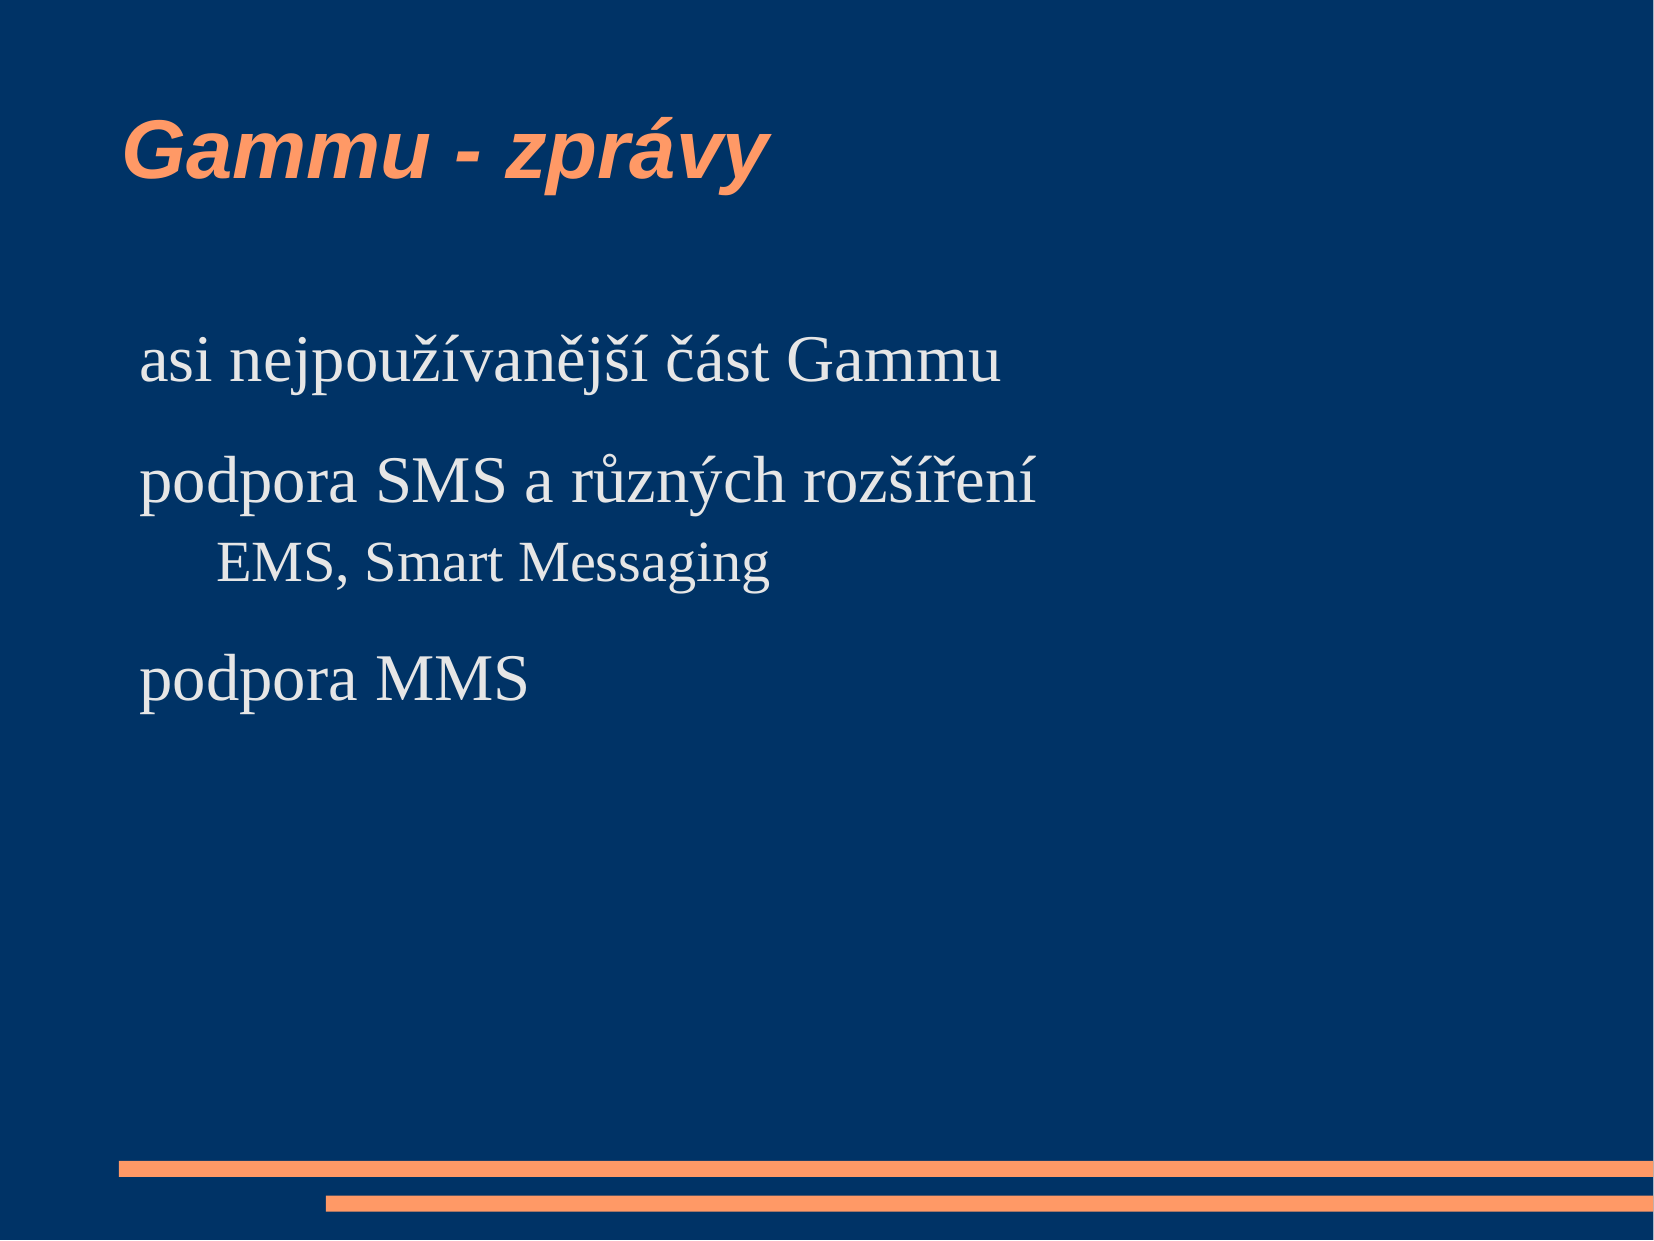

# Gammu - zprávy
asi nejpoužívanější část Gammu
podpora SMS a různých rozšíření
EMS, Smart Messaging
podpora MMS